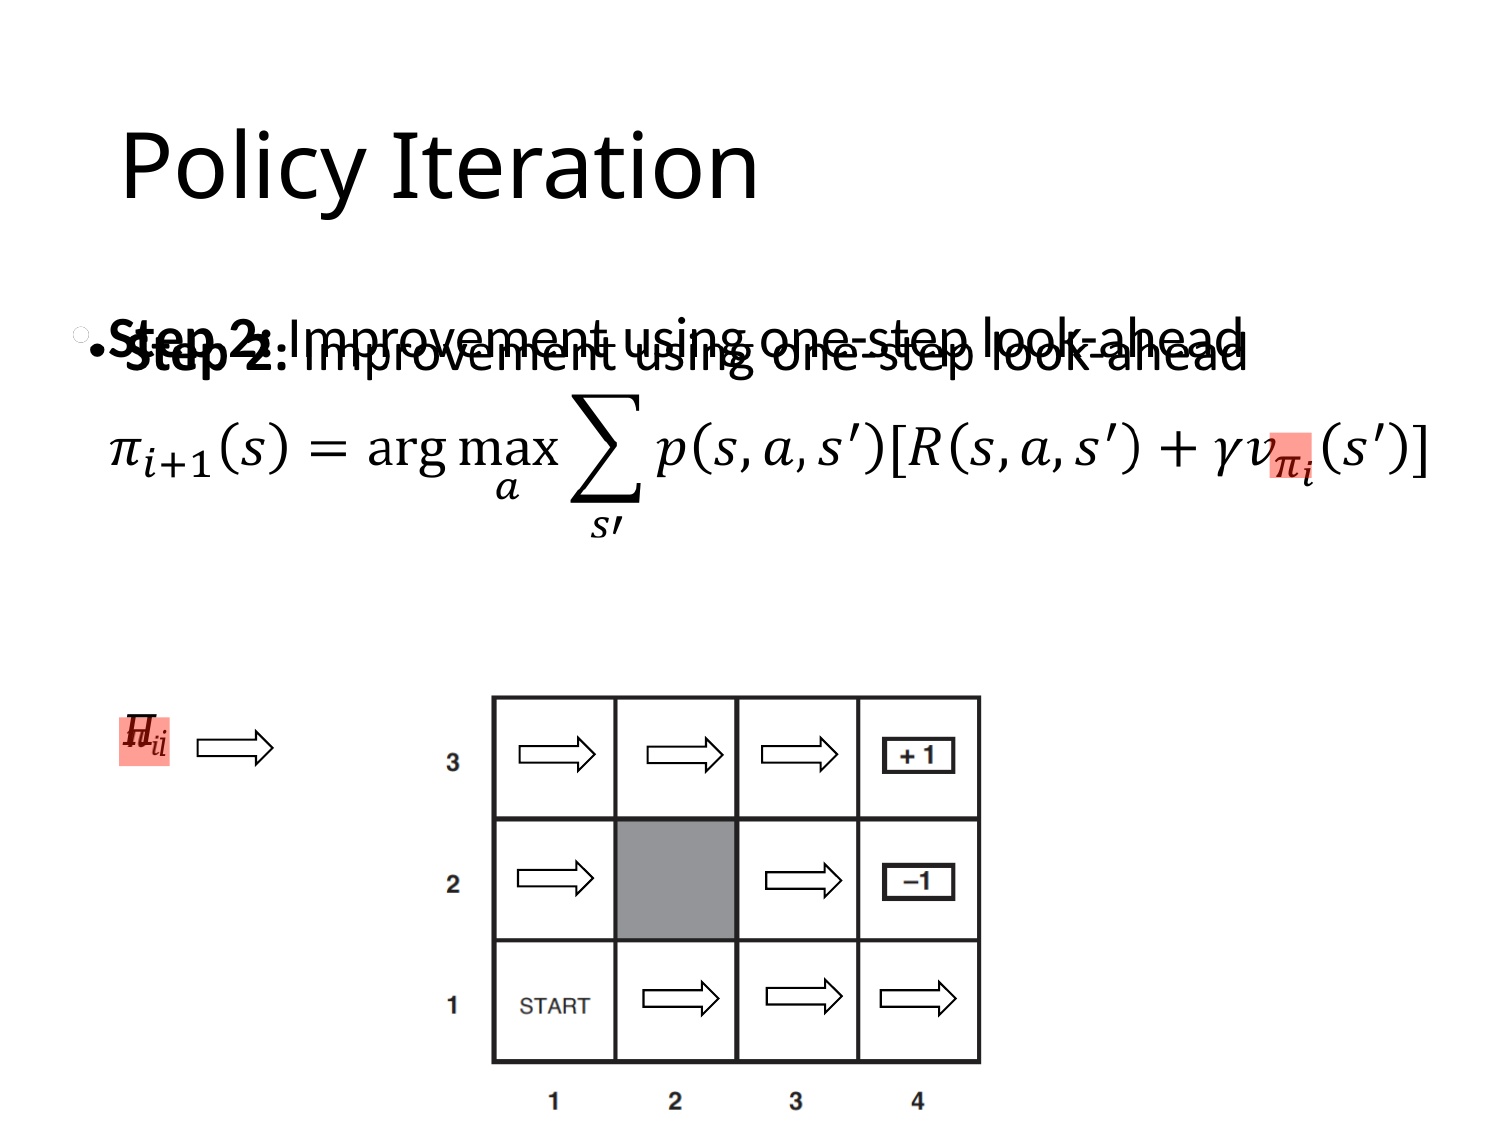

# Policy Iteration
Step 2: Improvement using one-step look-ahead